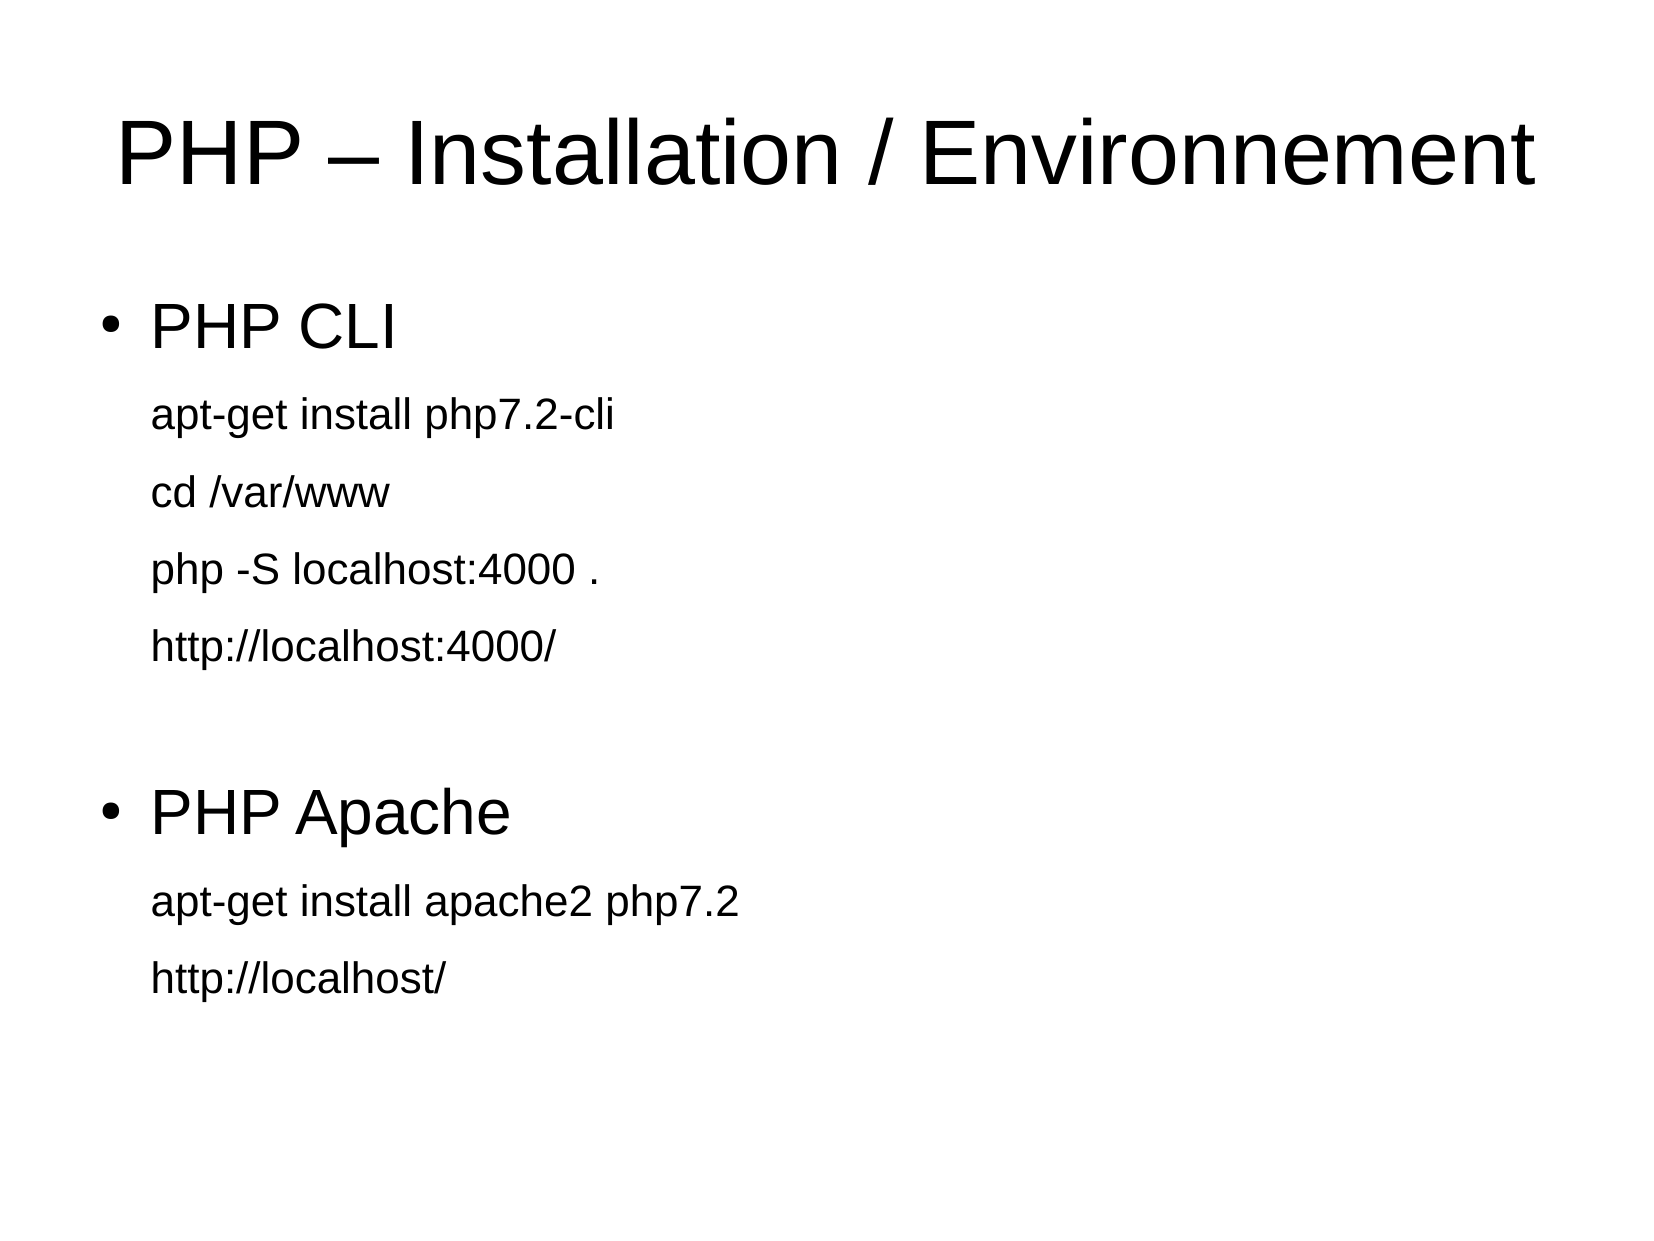

PHP – Installation / Environnement
# PHP CLI
apt-get install php7.2-cli
cd /var/www
php -S localhost:4000 .
http://localhost:4000/
PHP Apache
apt-get install apache2 php7.2
http://localhost/